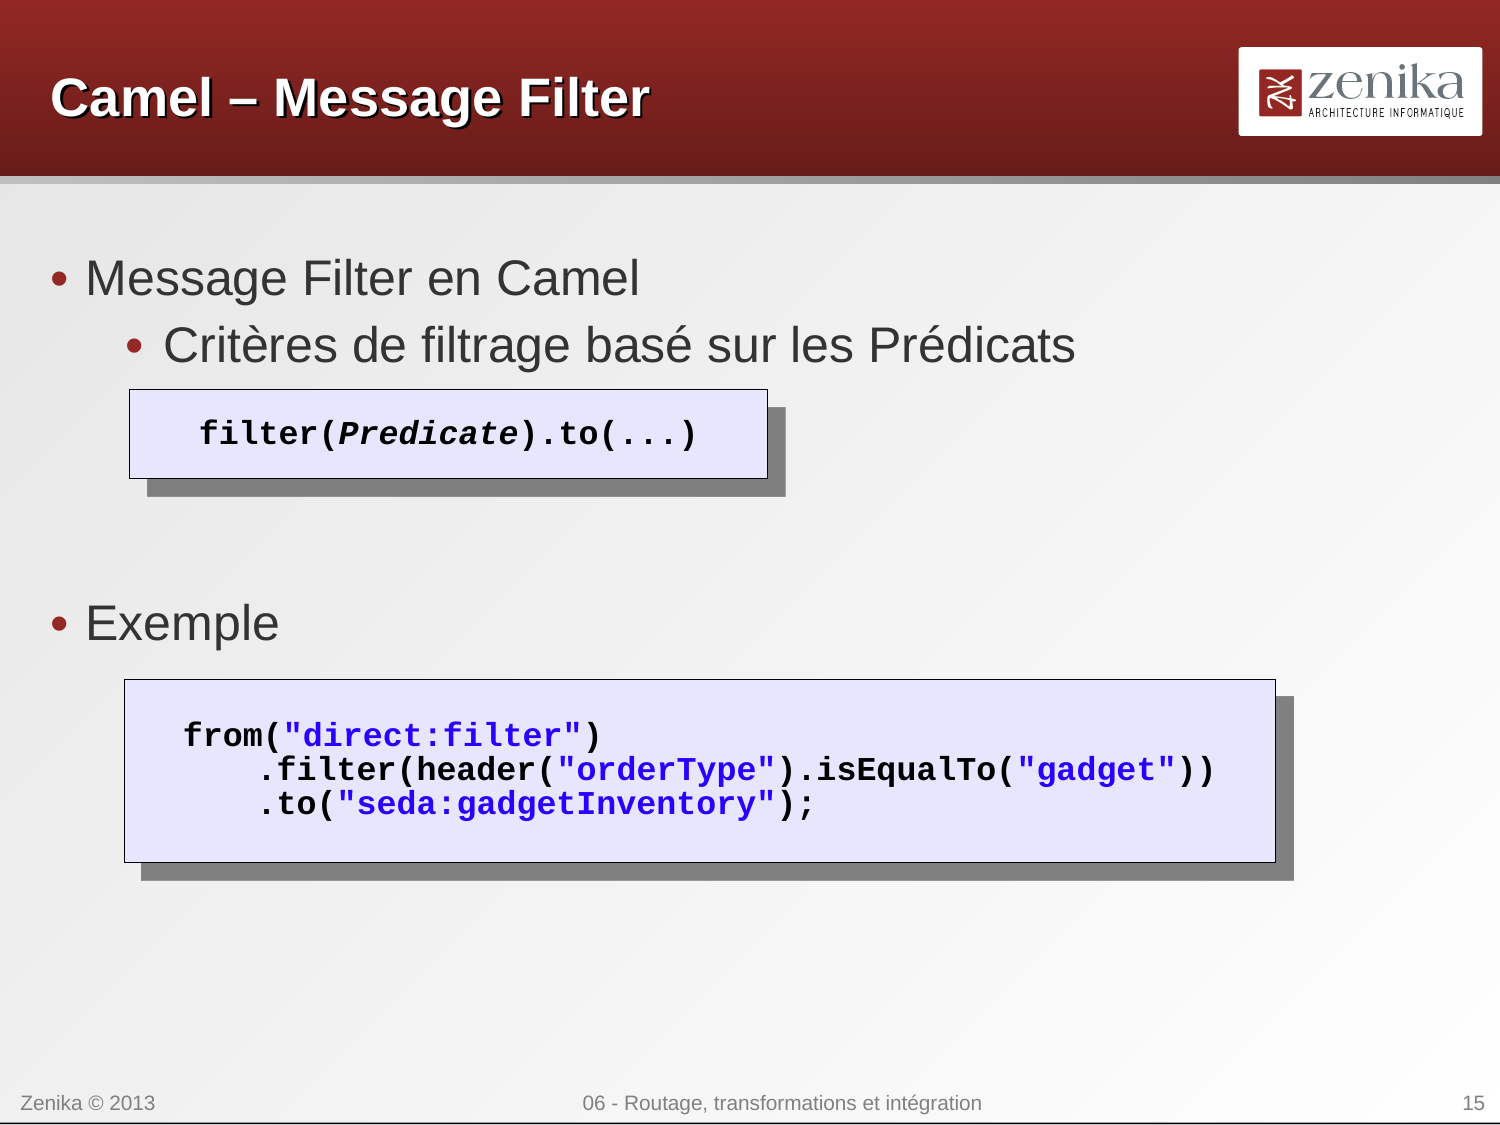

# Camel – Message Filter
Message Filter en Camel
Critères de filtrage basé sur les Prédicats
Exemple
filter(Predicate).to(...)
from("direct:filter")
	.filter(header("orderType").isEqualTo("gadget"))
	.to("seda:gadgetInventory");